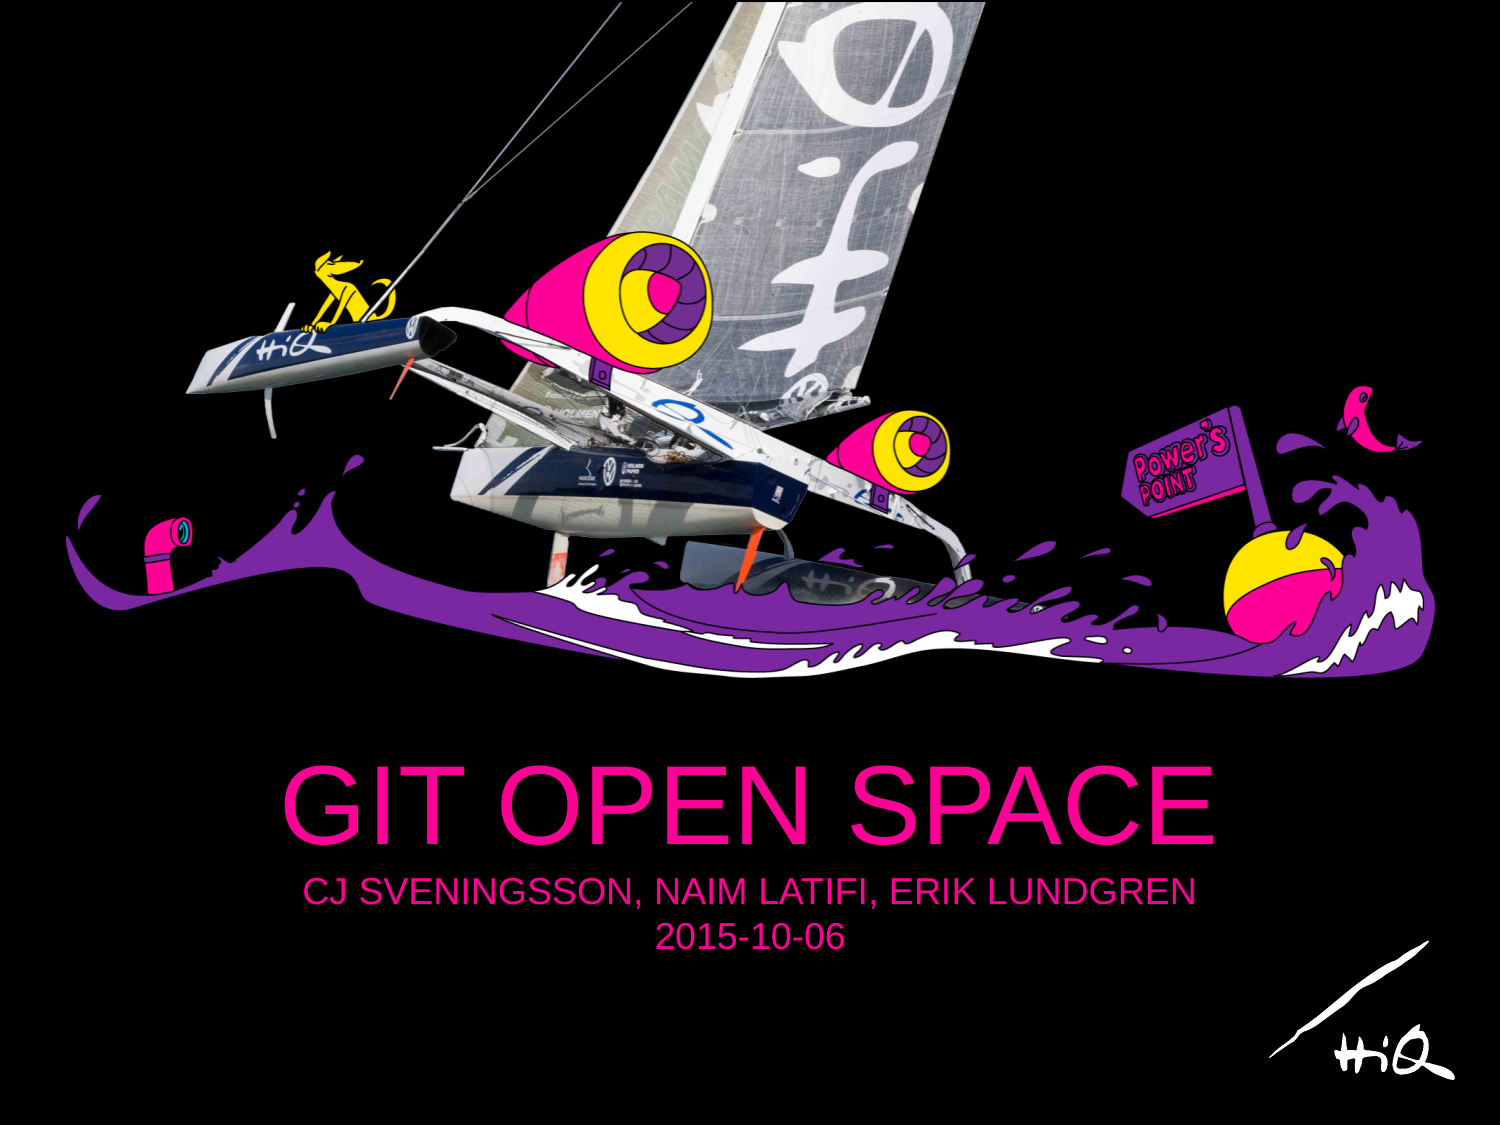

# Git Open Space CJ Sveningsson, Naim LatiFI, Erik Lundgren 2015-10-06